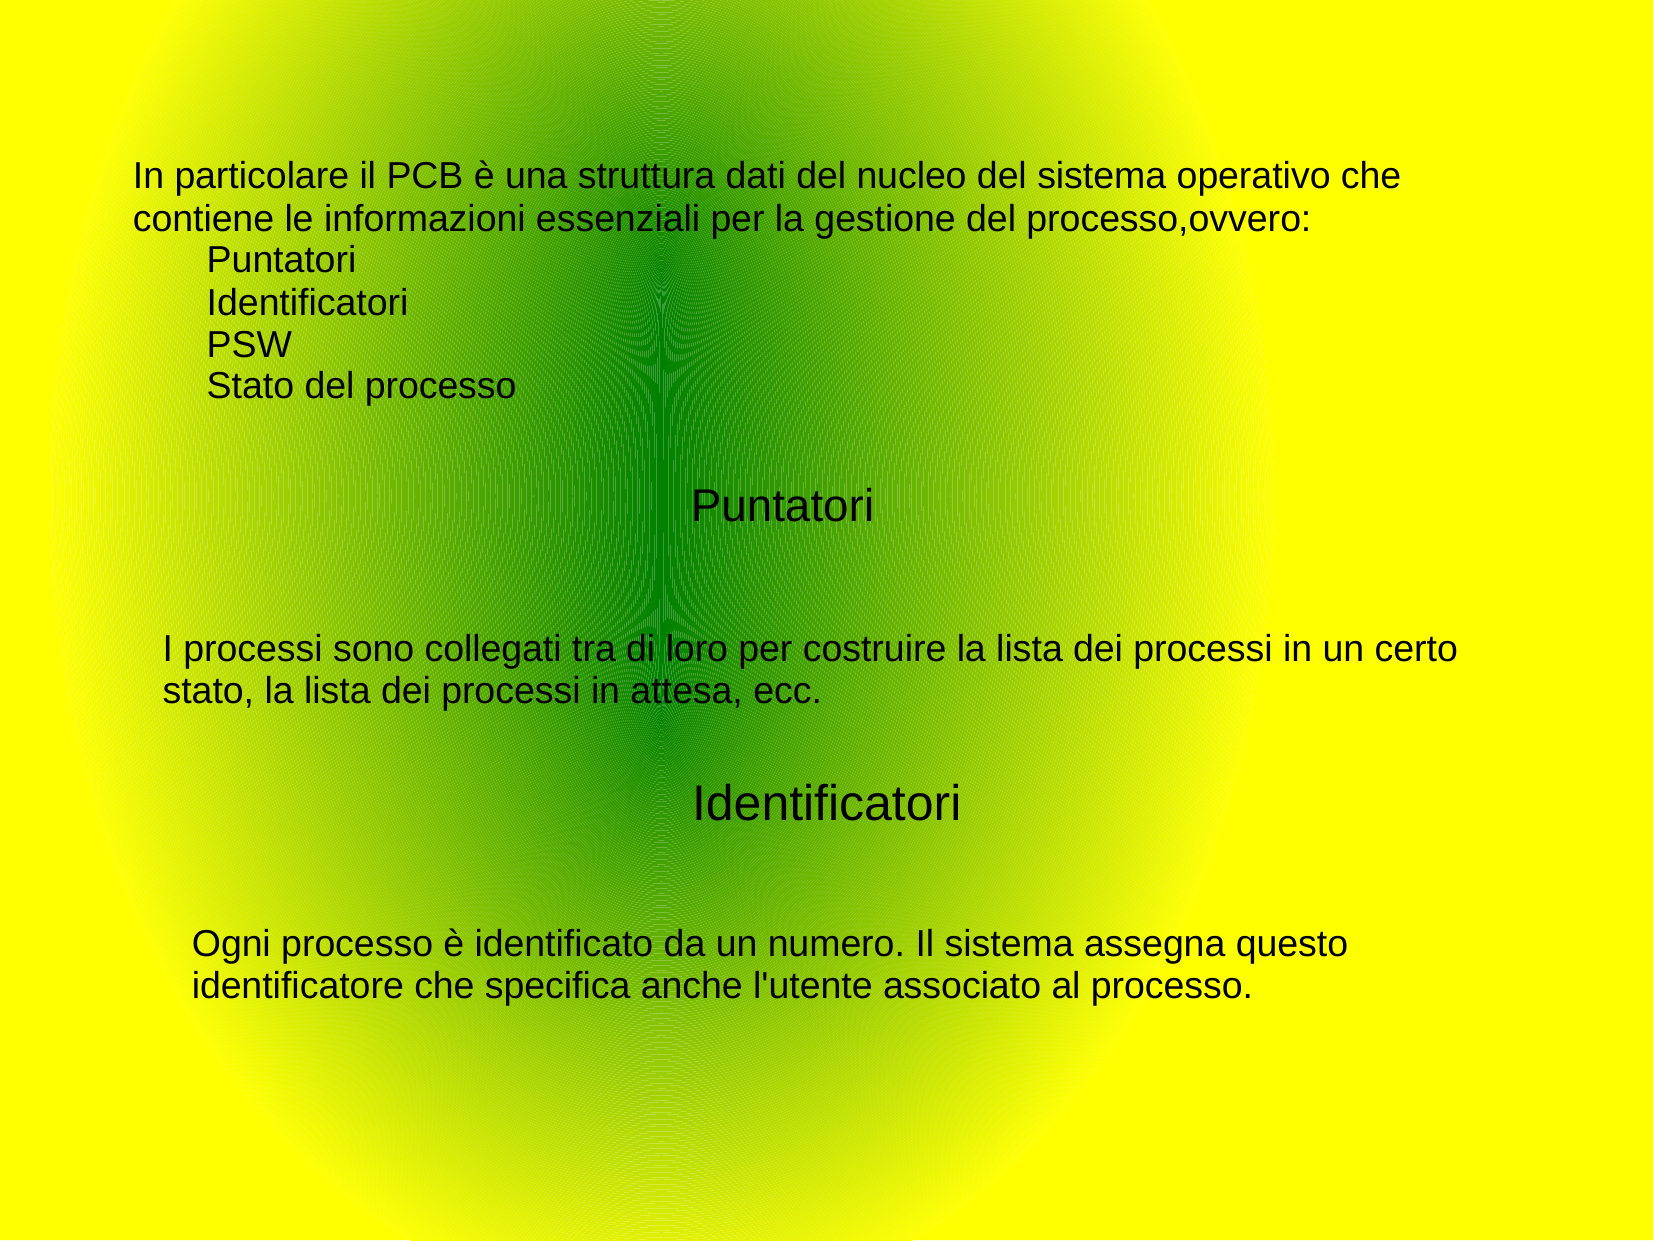

In particolare il PCB è una struttura dati del nucleo del sistema operativo che contiene le informazioni essenziali per la gestione del processo,ovvero:
	Puntatori
	Identificatori
	PSW
	Stato del processo
Puntatori
I processi sono collegati tra di loro per costruire la lista dei processi in un certo stato, la lista dei processi in attesa, ecc.
Identificatori
Ogni processo è identificato da un numero. Il sistema assegna questo identificatore che specifica anche l'utente associato al processo.